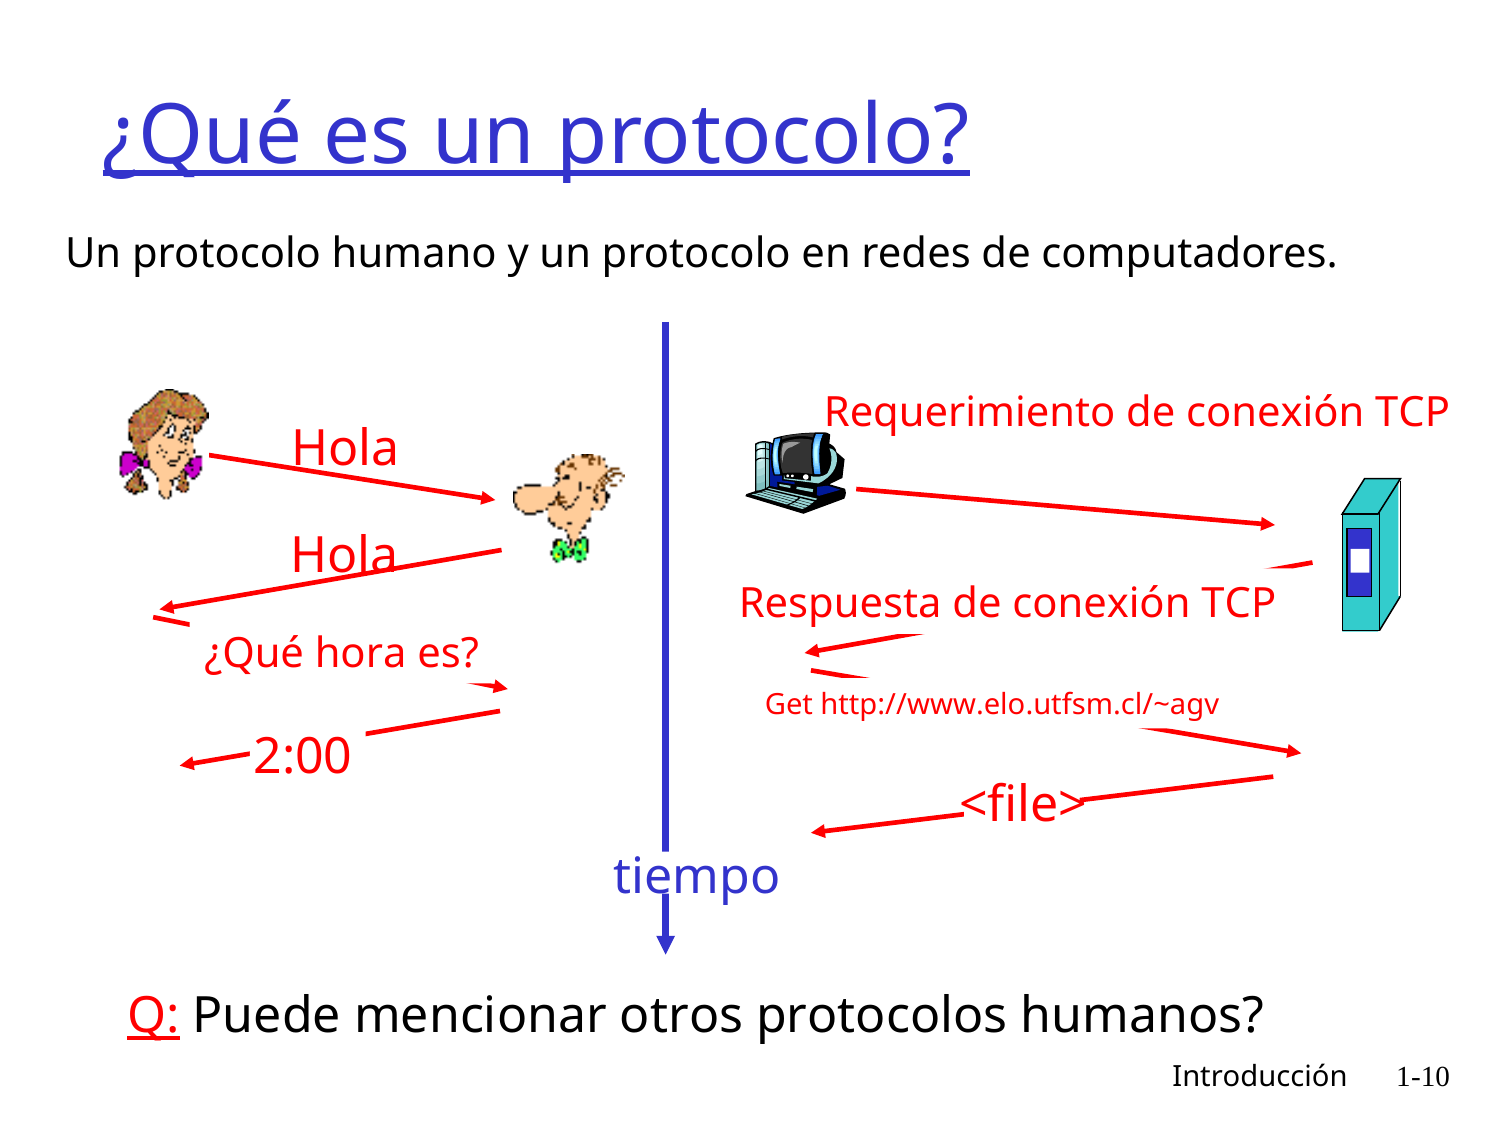

# ¿Qué es un protocolo?
Un protocolo humano y un protocolo en redes de computadores.
Requerimiento de conexión TCP
Hola
Hola
Respuesta de conexión TCP
¿Qué hora es?
Get http://www.elo.utfsm.cl/~agv
2:00
<file>
tiempo
Q: Puede mencionar otros protocolos humanos?
 Introducción